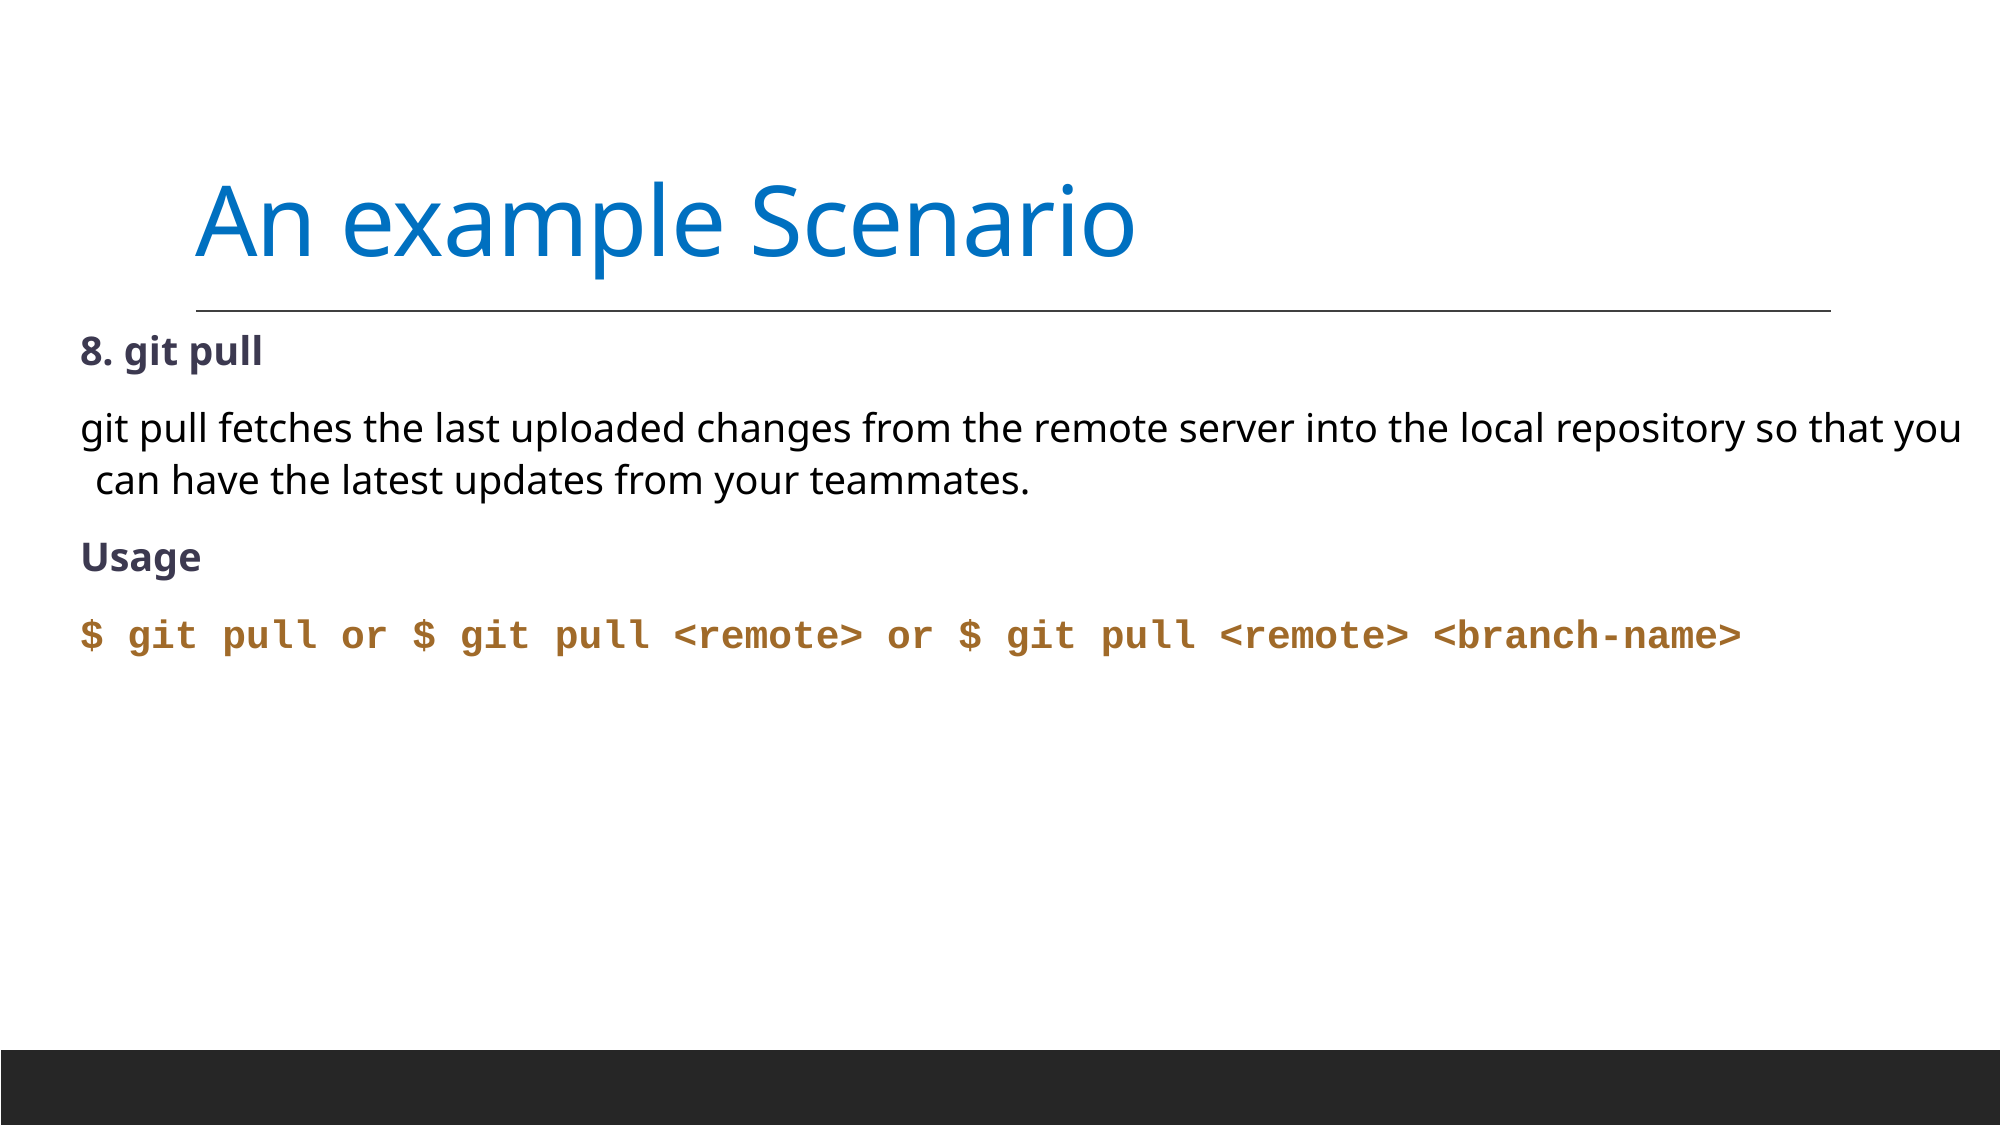

# An example Scenario
8. git pull
git pull fetches the last uploaded changes from the remote server into the local repository so that you can have the latest updates from your teammates.
Usage
$ git pull or $ git pull <remote> or $ git pull <remote> <branch-name>